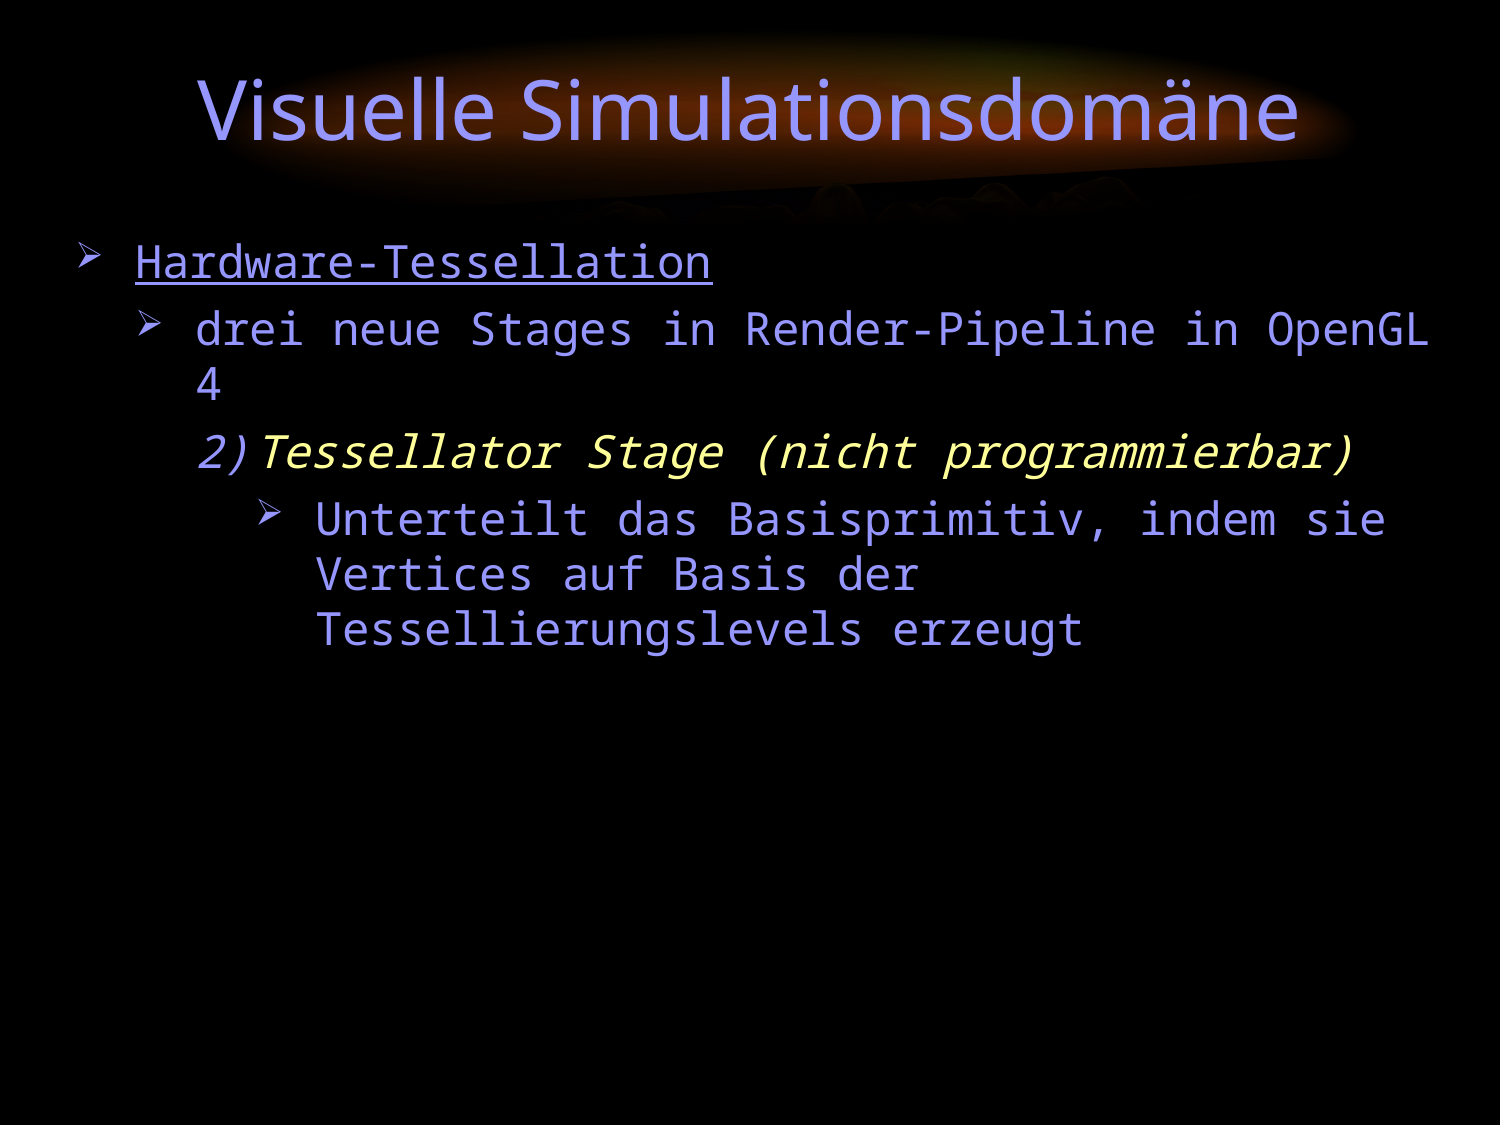

Visuelle Simulationsdomäne
Hardware-Tessellation
drei neue Stages in Render-Pipeline in OpenGL 4
Tessellator Stage (nicht programmierbar)
Unterteilt das Basisprimitiv, indem sie Vertices auf Basis der Tessellierungslevels erzeugt